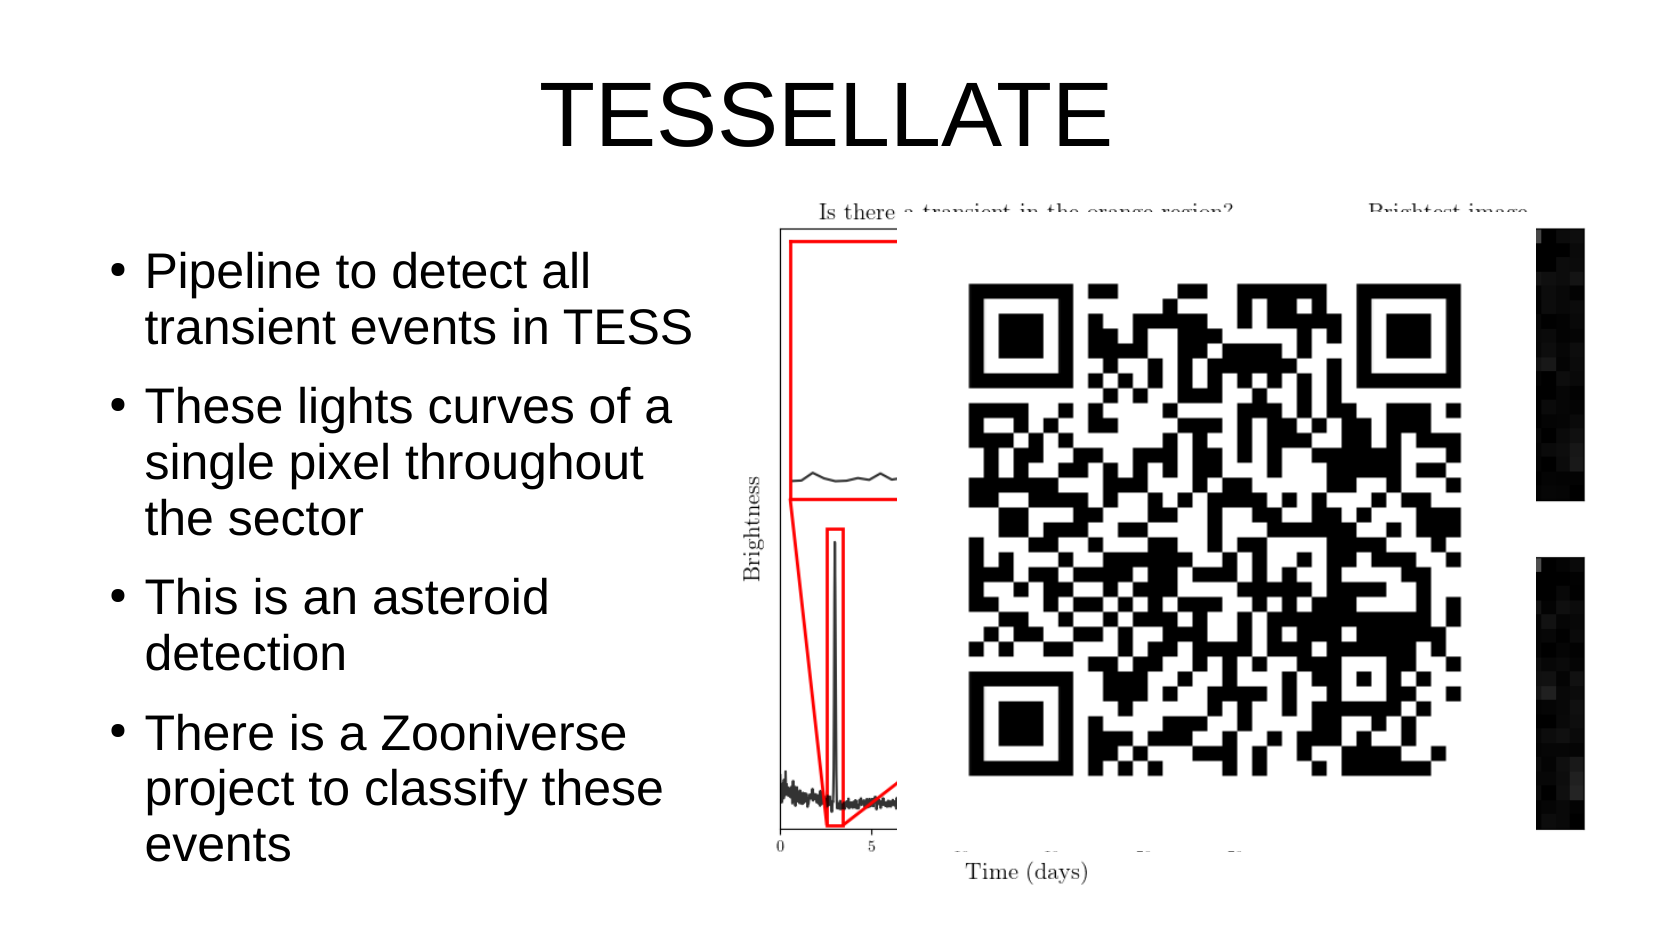

# TESSELLATE
Pipeline to detect all transient events in TESS
These lights curves of a single pixel throughout the sector
This is an asteroid detection
There is a Zooniverse project to classify these events